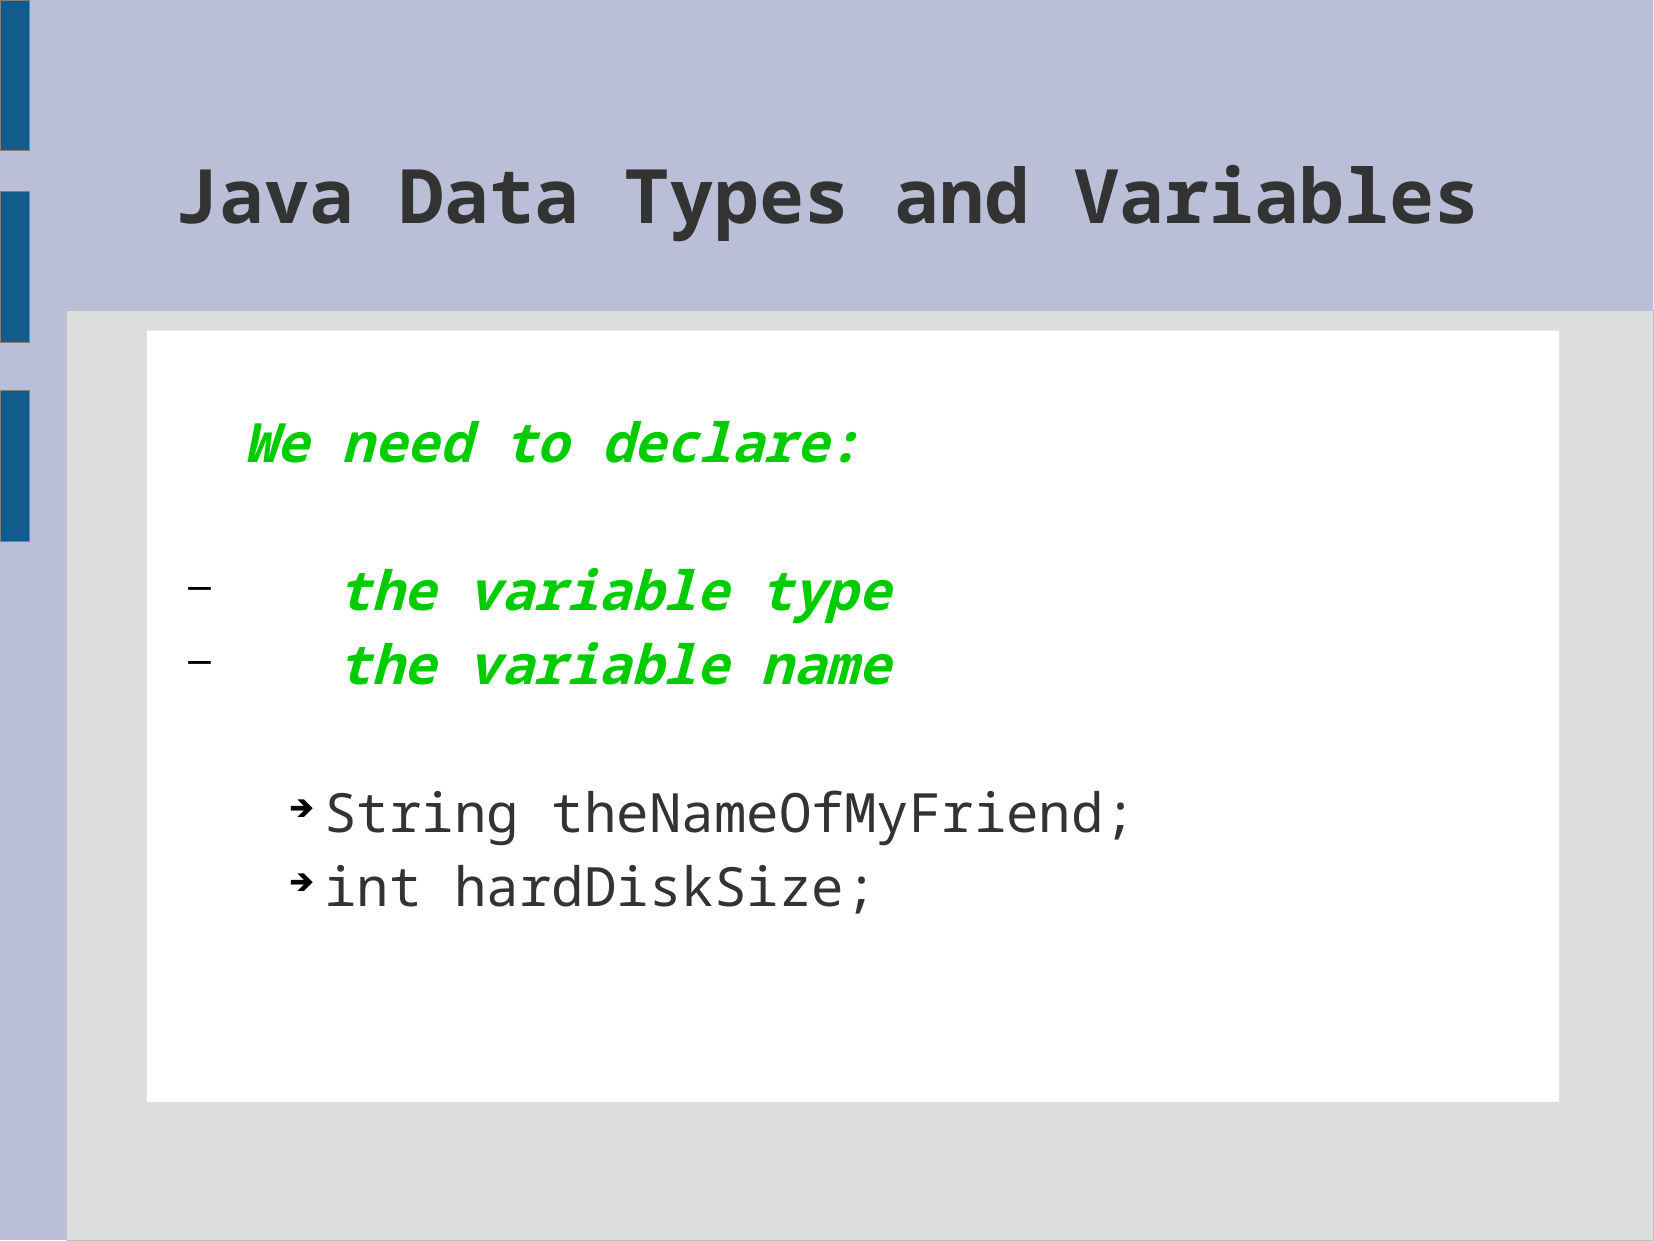

# Java Data Types and Variables
 We need to declare:
 the variable type
 the variable name
String theNameOfMyFriend;
int hardDiskSize;